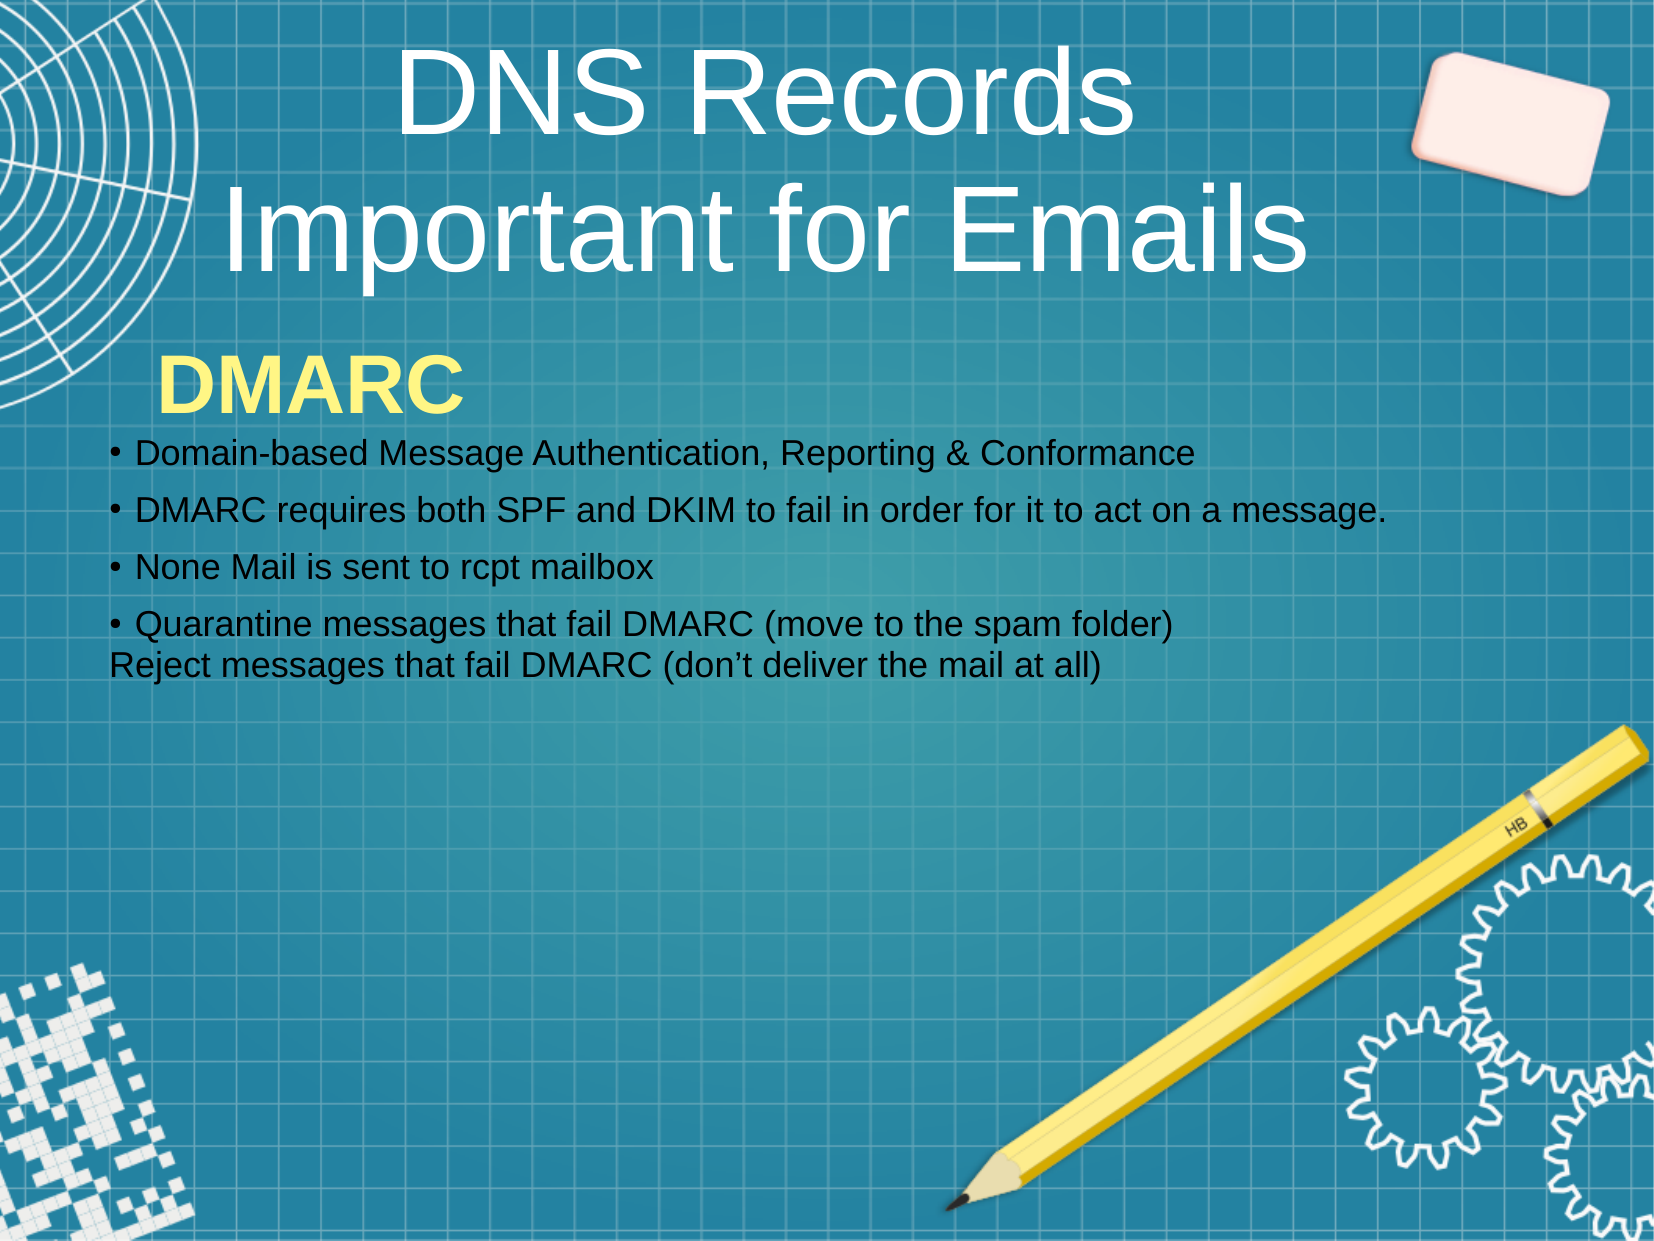

# DNS Records Important for Emails
DMARC
Domain-based Message Authentication, Reporting & Conformance
DMARC requires both SPF and DKIM to fail in order for it to act on a message.
None Mail is sent to rcpt mailbox
Quarantine messages that fail DMARC (move to the spam folder)
Reject messages that fail DMARC (don’t deliver the mail at all)